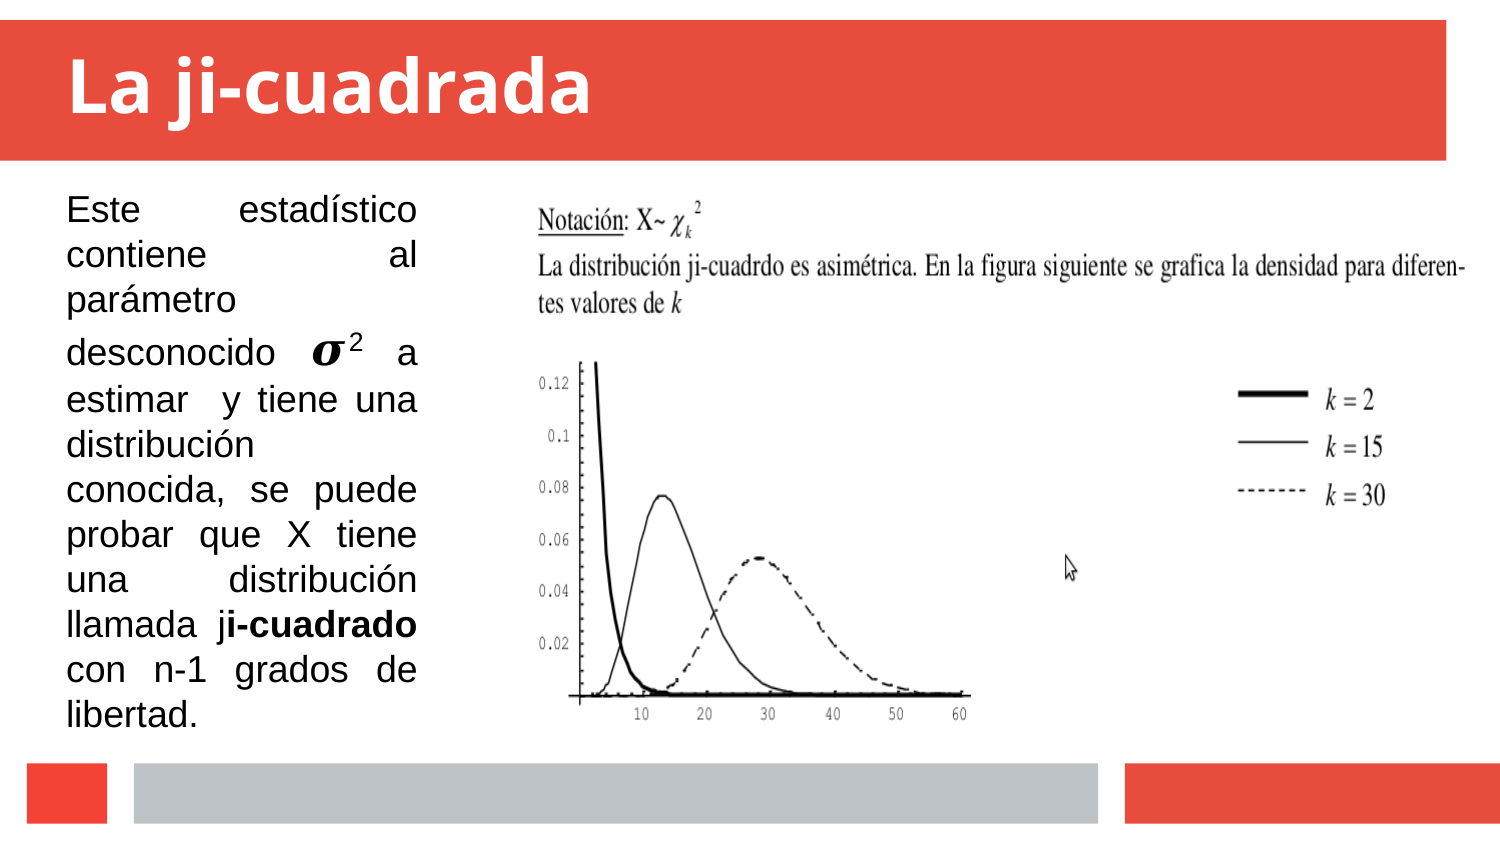

# La ji-cuadrada
Este estadístico contiene al parámetro desconocido 𝝈2 a estimar y tiene una distribución conocida, se puede probar que X tiene una distribución llamada ji-cuadrado con n-1 grados de libertad.